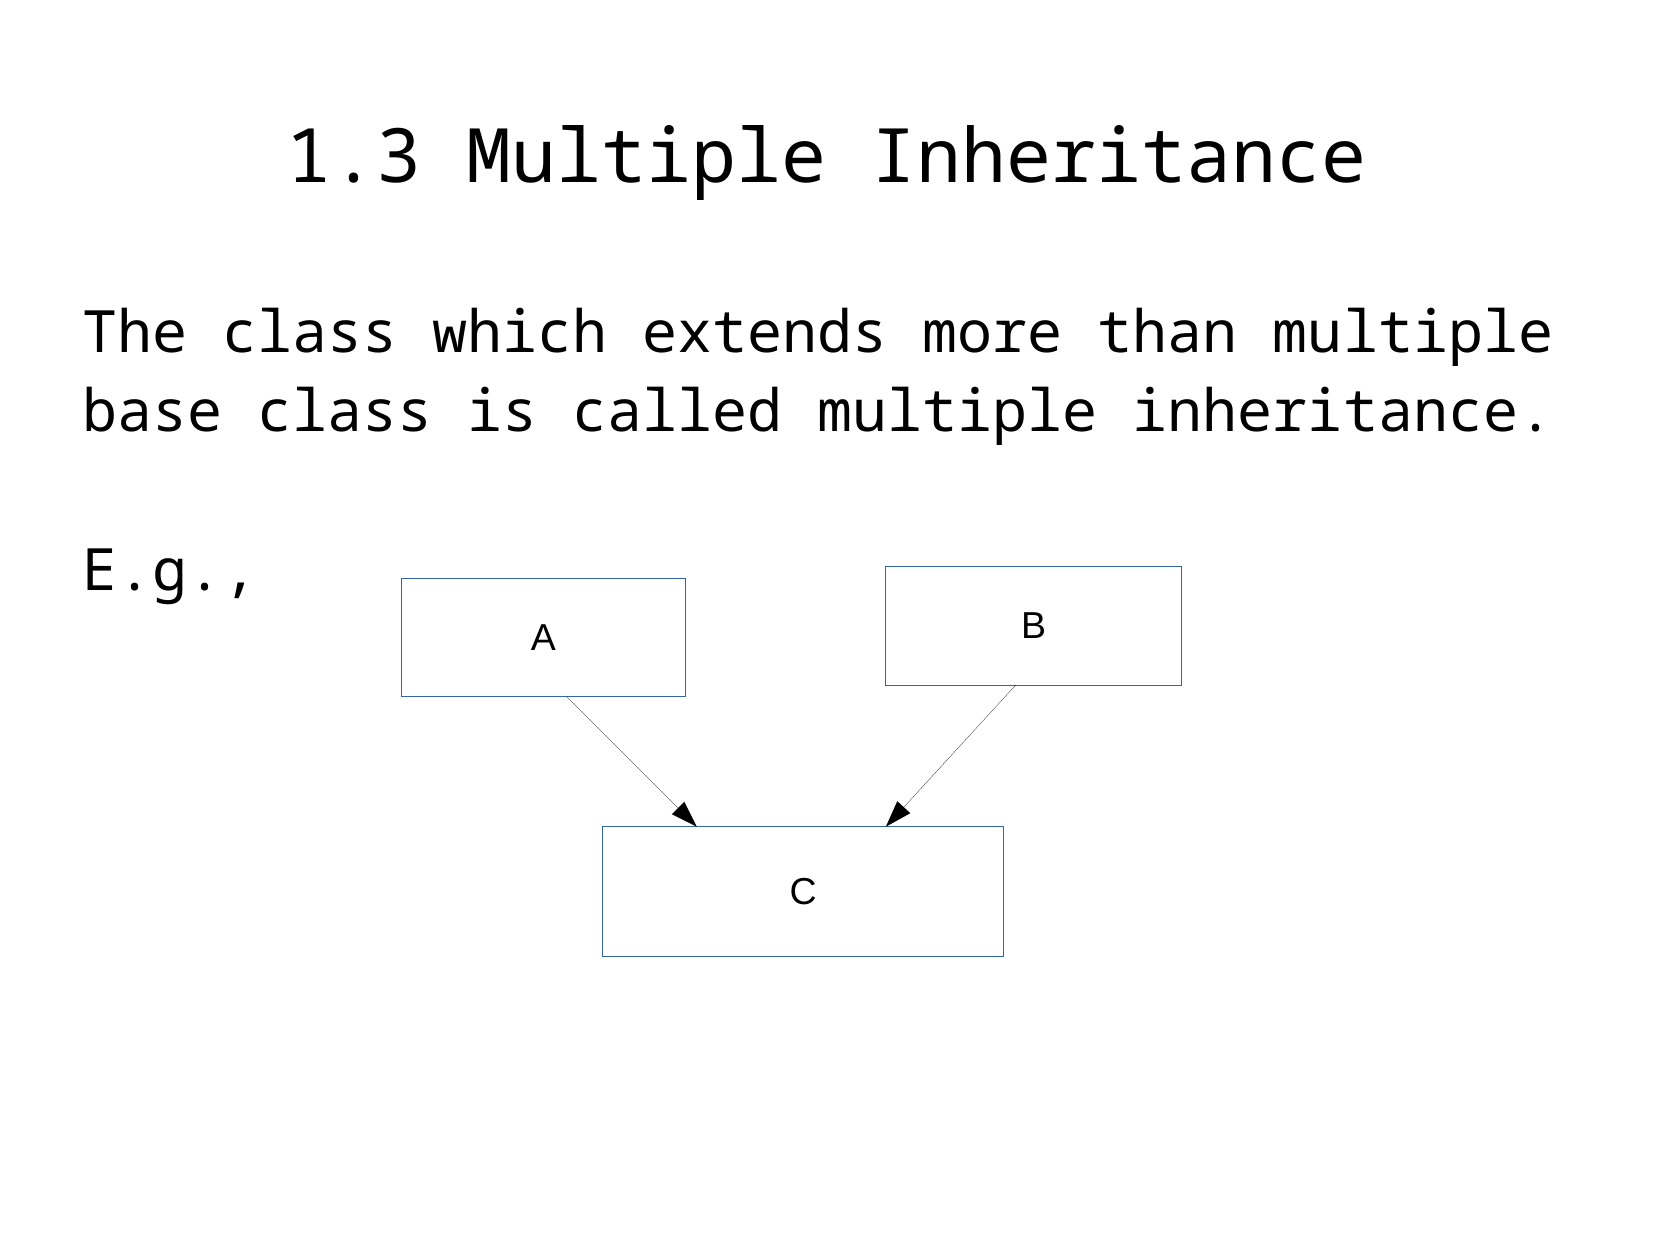

# 1.3 Multiple Inheritance
The class which extends more than multiple base class is called multiple inheritance.
E.g.,
B
A
C